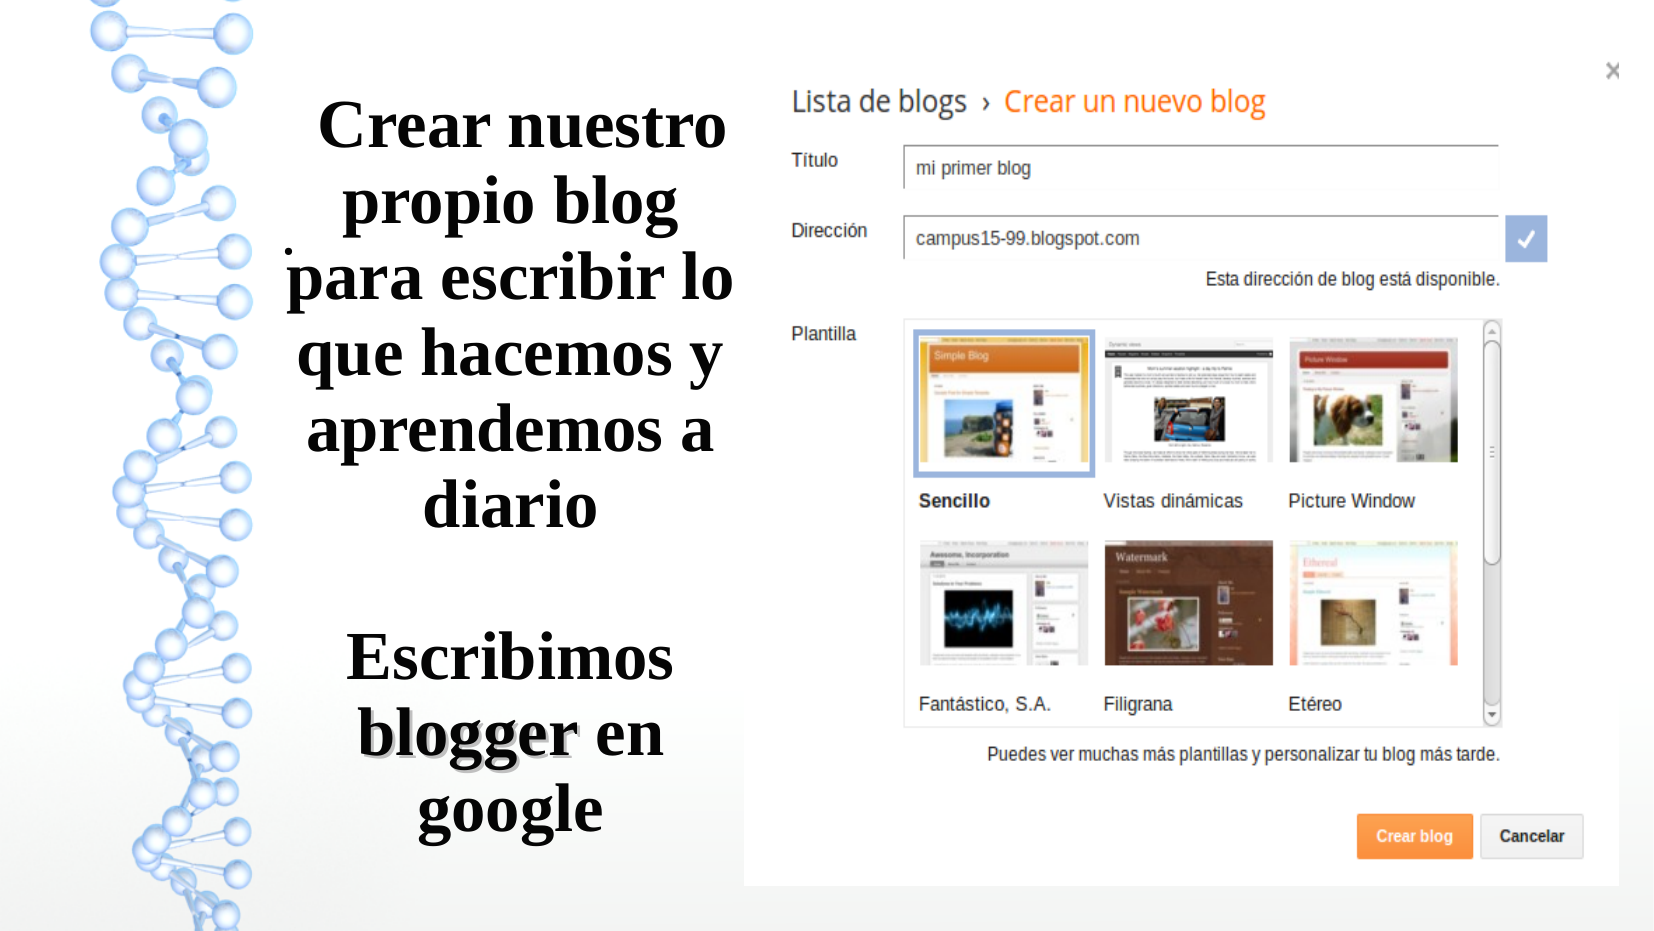

# Crear nuestro propio blog para escribir lo que hacemos y aprendemos a diario Escribimos blogger en google
6